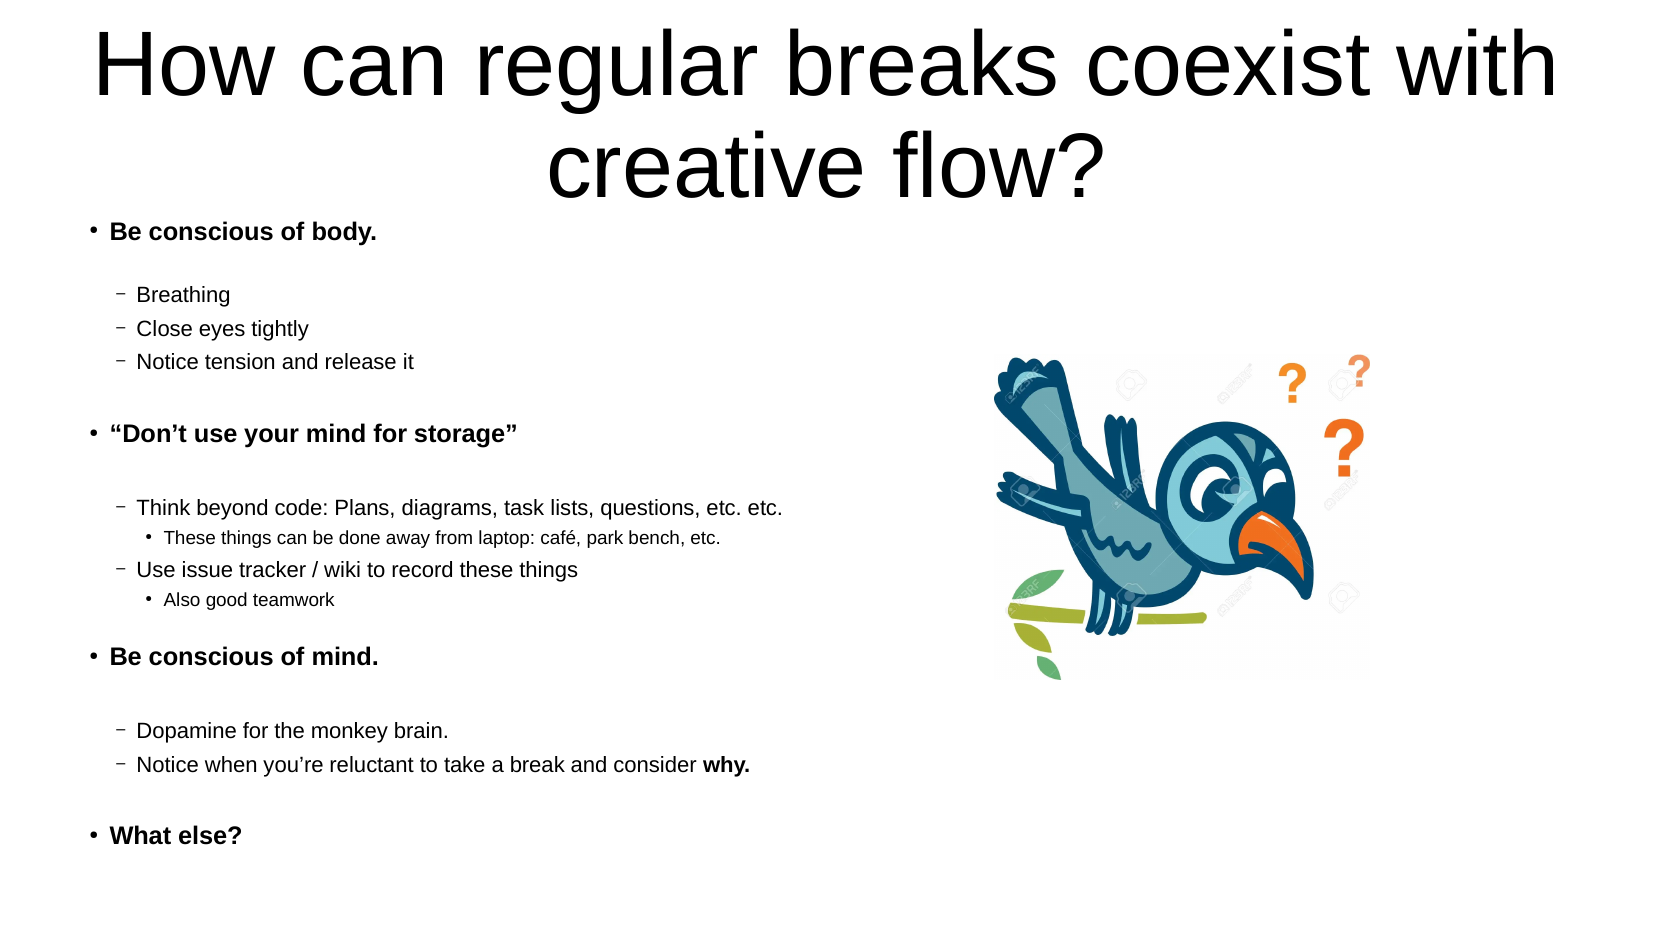

# How can regular breaks coexist with creative flow?
Be conscious of body.
Breathing
Close eyes tightly
Notice tension and release it
“Don’t use your mind for storage”
Think beyond code: Plans, diagrams, task lists, questions, etc. etc.
These things can be done away from laptop: café, park bench, etc.
Use issue tracker / wiki to record these things
Also good teamwork
Be conscious of mind.
Dopamine for the monkey brain.
Notice when you’re reluctant to take a break and consider why.
What else?